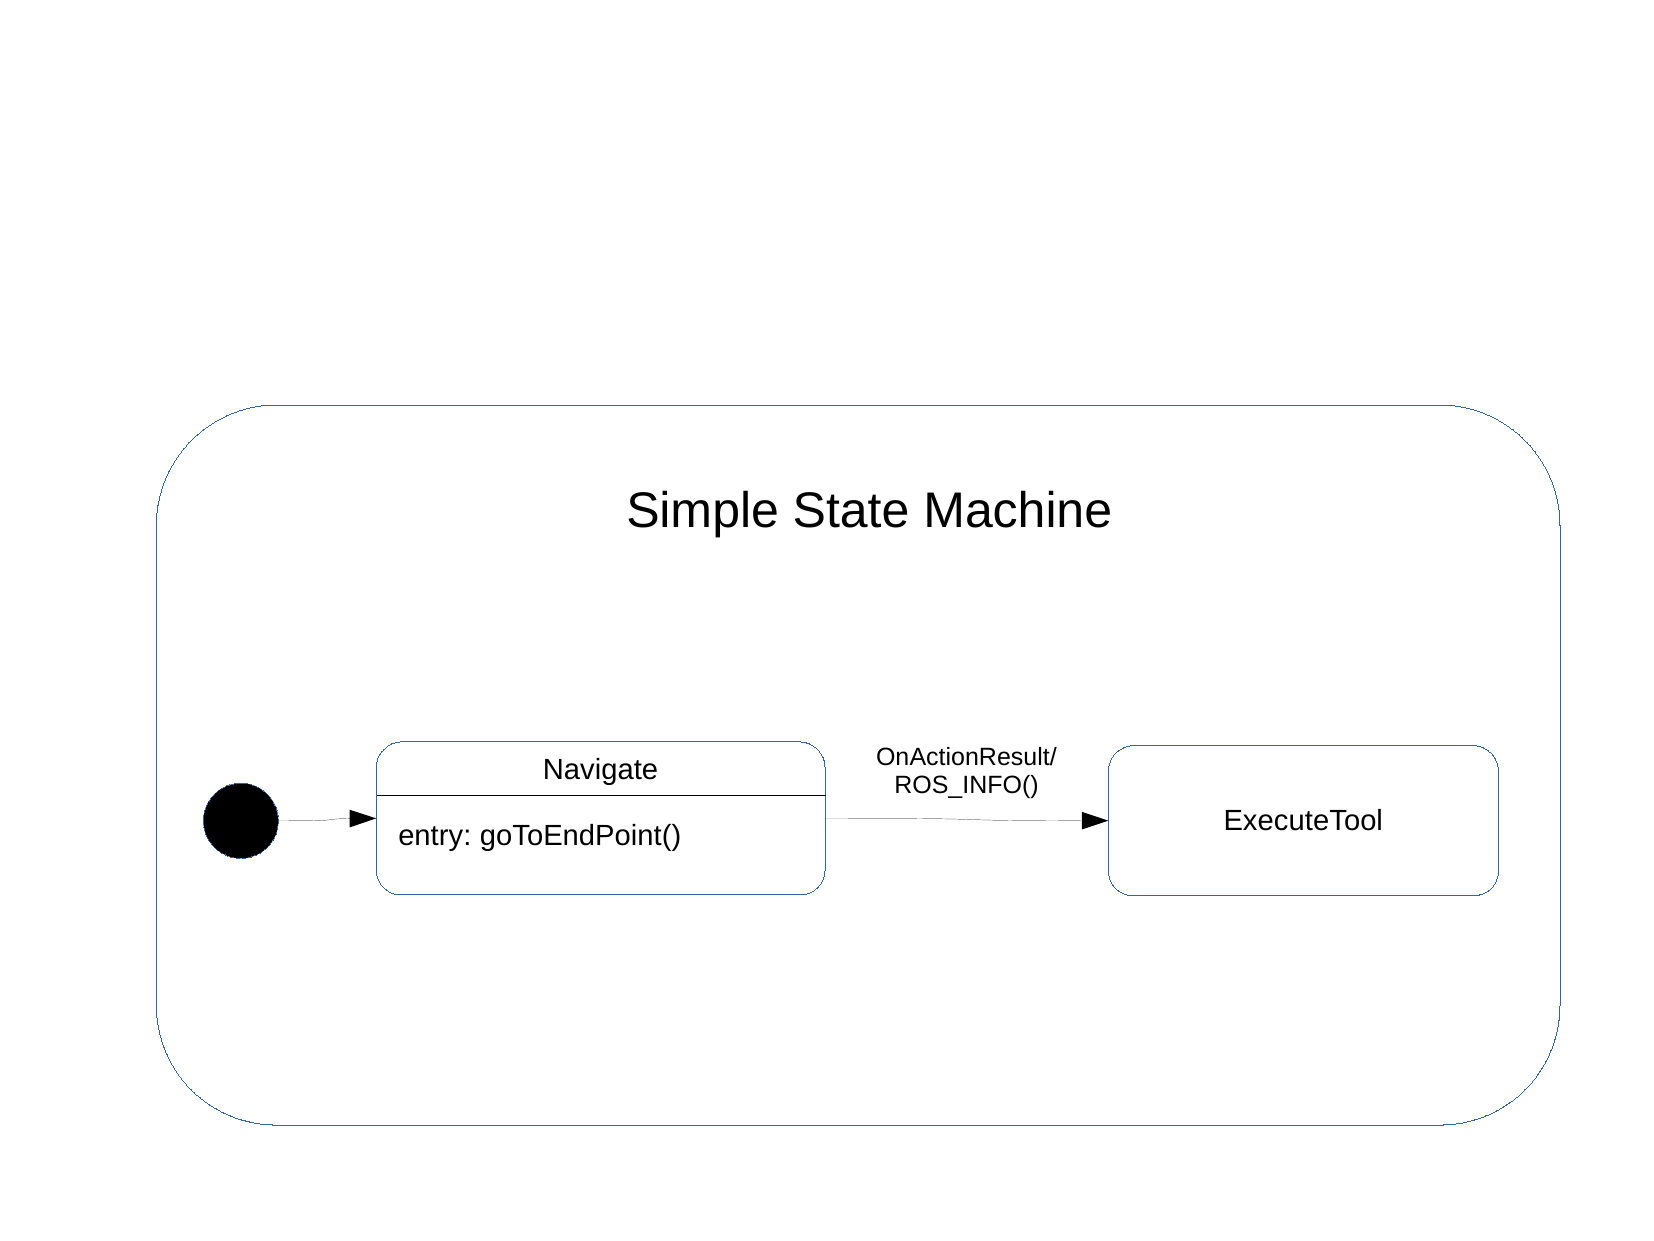

Simple State Machine
Navigate
entry: goToEndPoint()
ExecuteTool